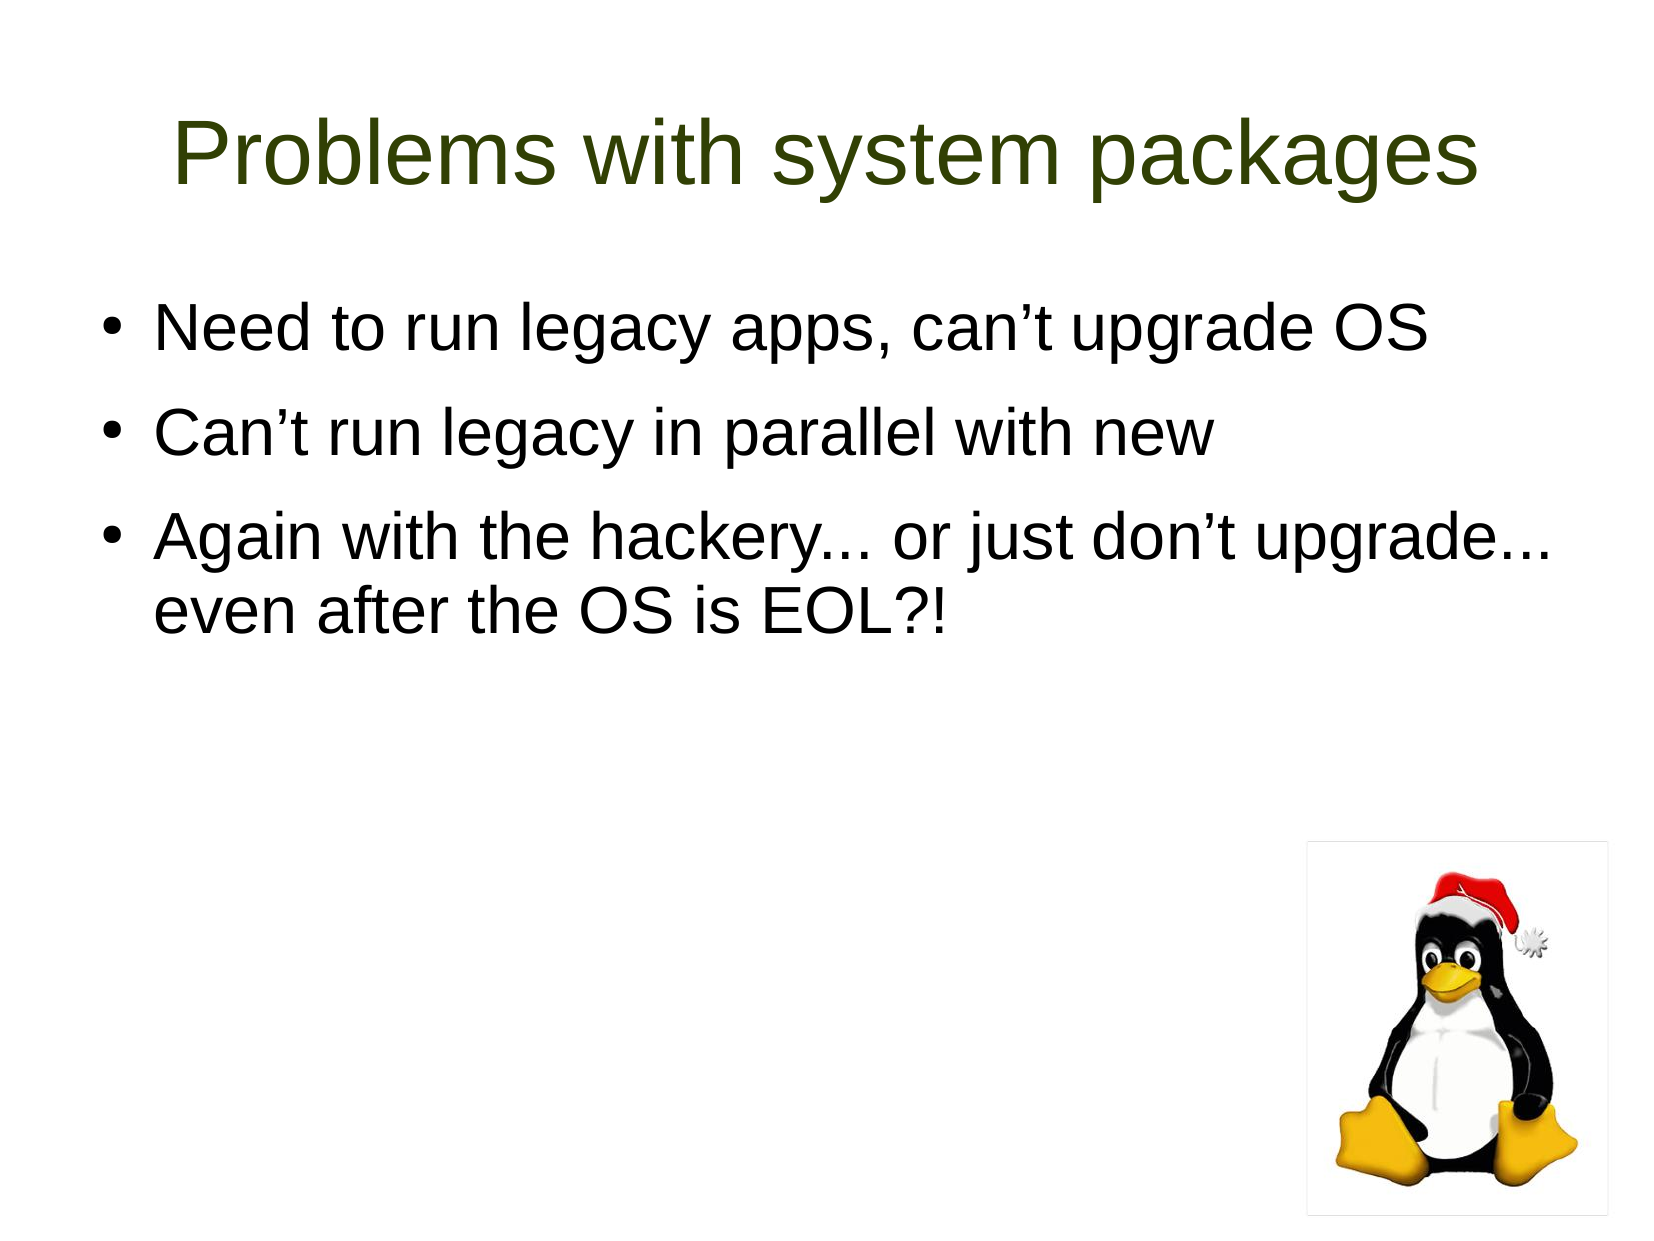

# Problems with system packages
Need to run legacy apps, can’t upgrade OS
Can’t run legacy in parallel with new
Again with the hackery... or just don’t upgrade... even after the OS is EOL?!